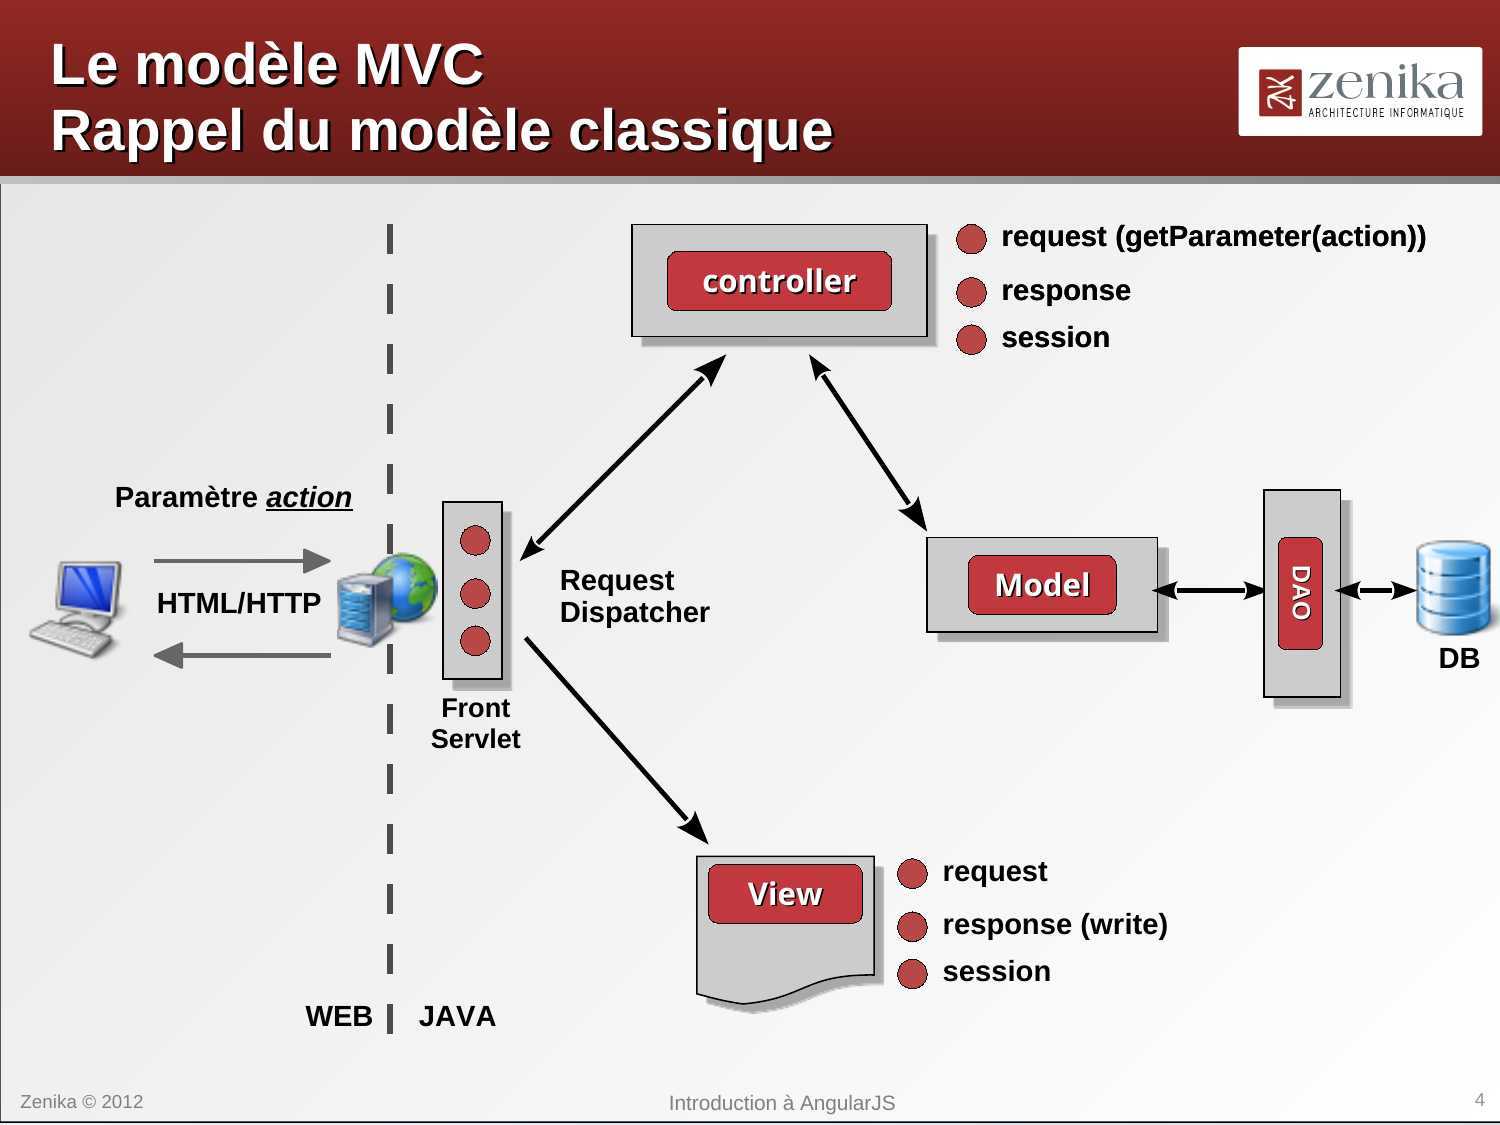

# Le modèle MVC Rappel du modèle classique
request (getParameter(action))
request (getParameter(action))
controller
response
response
session
session
Paramètre action
DAO
Model
Request
Dispatcher
HTML/HTTP
DB
Front
Servlet
request
View
response (write)
session
WEB
JAVA